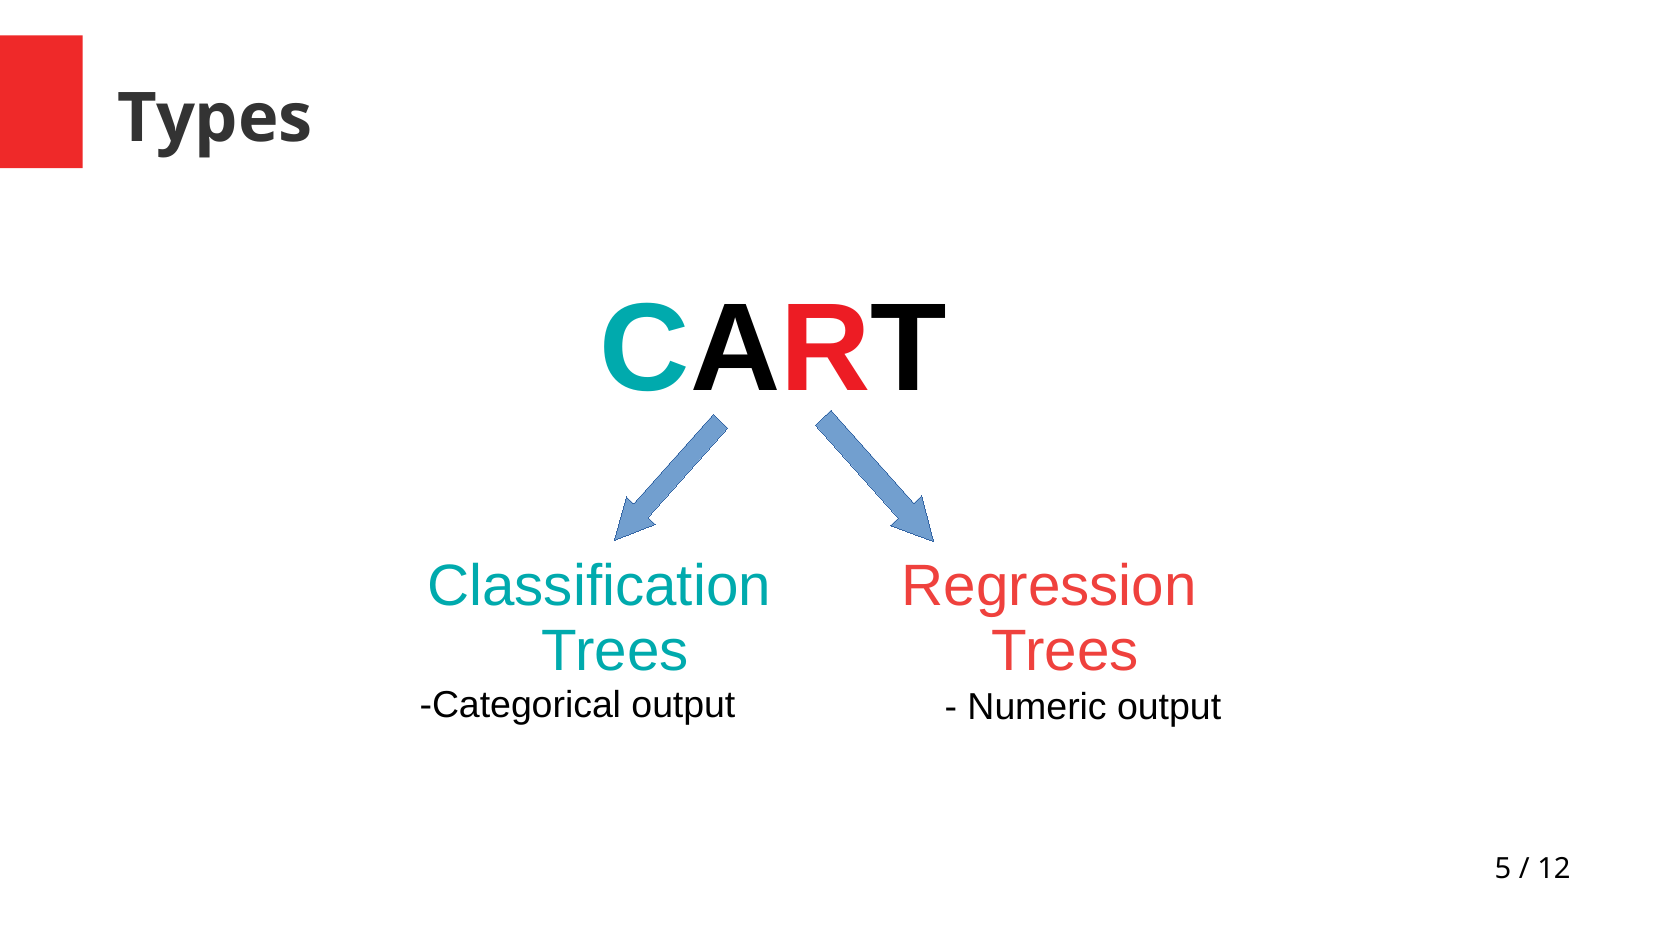

# Types
CART
Classification
 Trees
Regression
 Trees
-Categorical output
- Numeric output
5